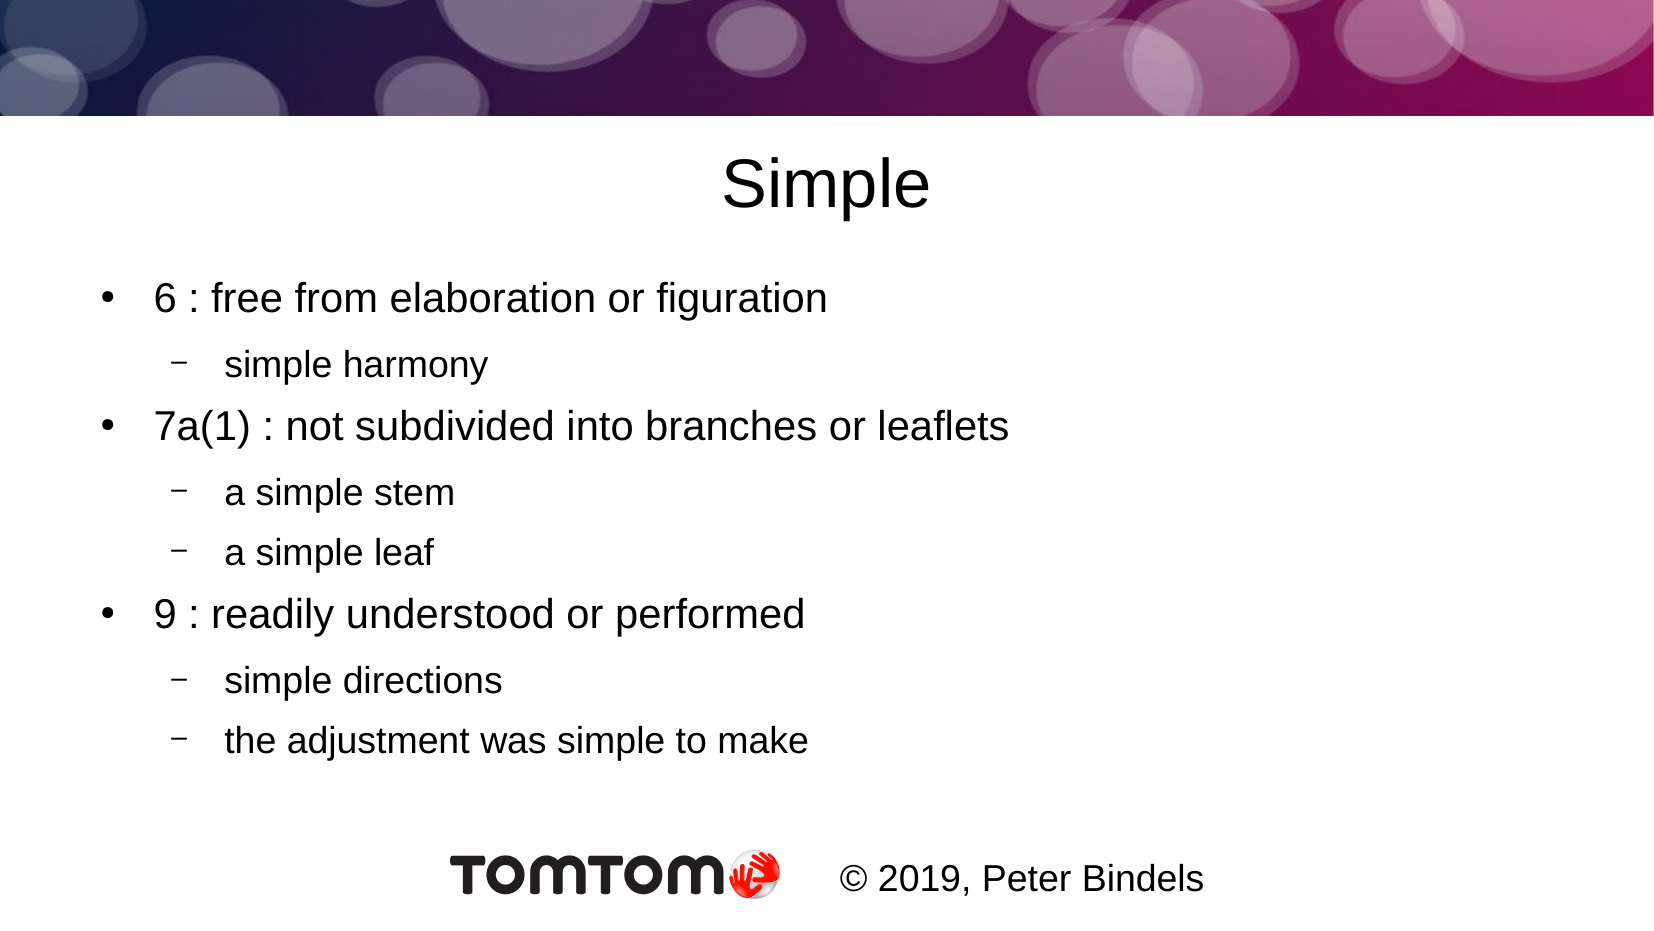

# Simple
6 : free from elaboration or figuration
simple harmony
7a(1) : not subdivided into branches or leaflets
a simple stem
a simple leaf
9 : readily understood or performed
simple directions
the adjustment was simple to make